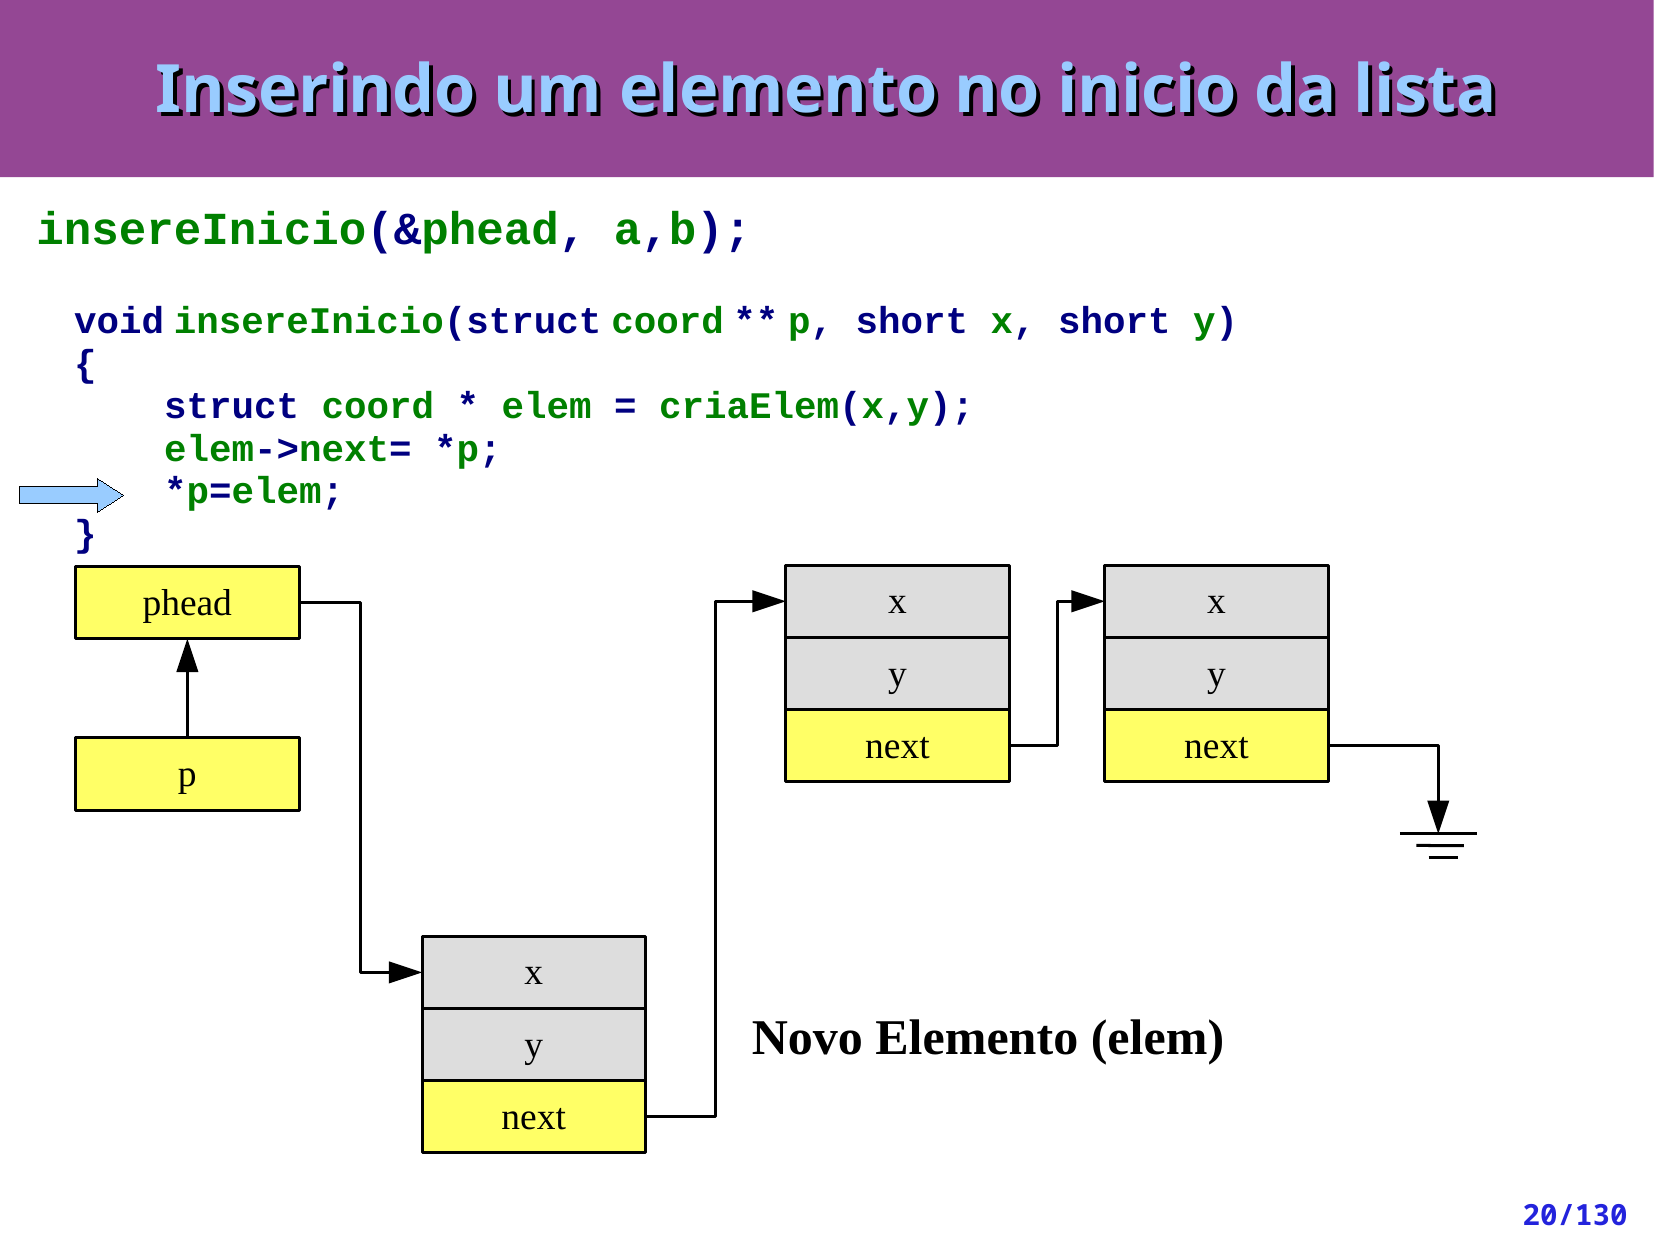

# Inserindo um elemento no inicio da lista
insereInicio(&phead, a,b);
void insereInicio(struct coord ** p, short x, short y)
{
 struct coord * elem = criaElem(x,y);
 elem->next= *p;
 *p=elem;
}
x
x
phead
y
y
next
next
p
x
Novo Elemento (elem)
y
next
20